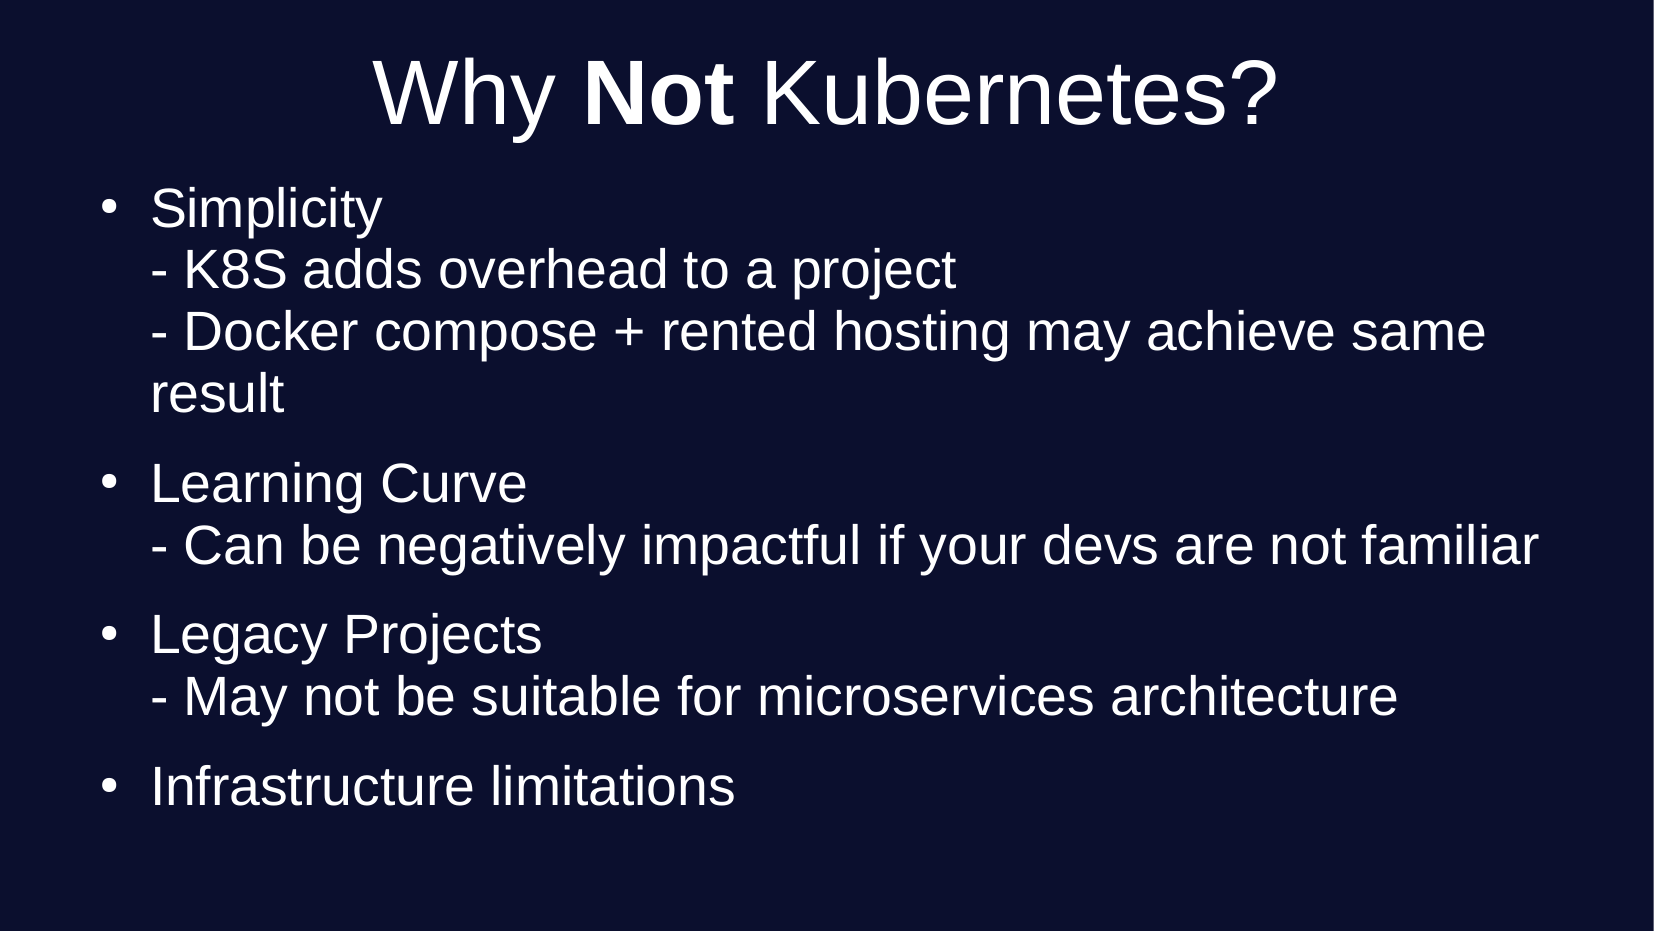

# Why Not Kubernetes?
Simplicity
- K8S adds overhead to a project
- Docker compose + rented hosting may achieve same result
Learning Curve
- Can be negatively impactful if your devs are not familiar
Legacy Projects
- May not be suitable for microservices architecture
Infrastructure limitations